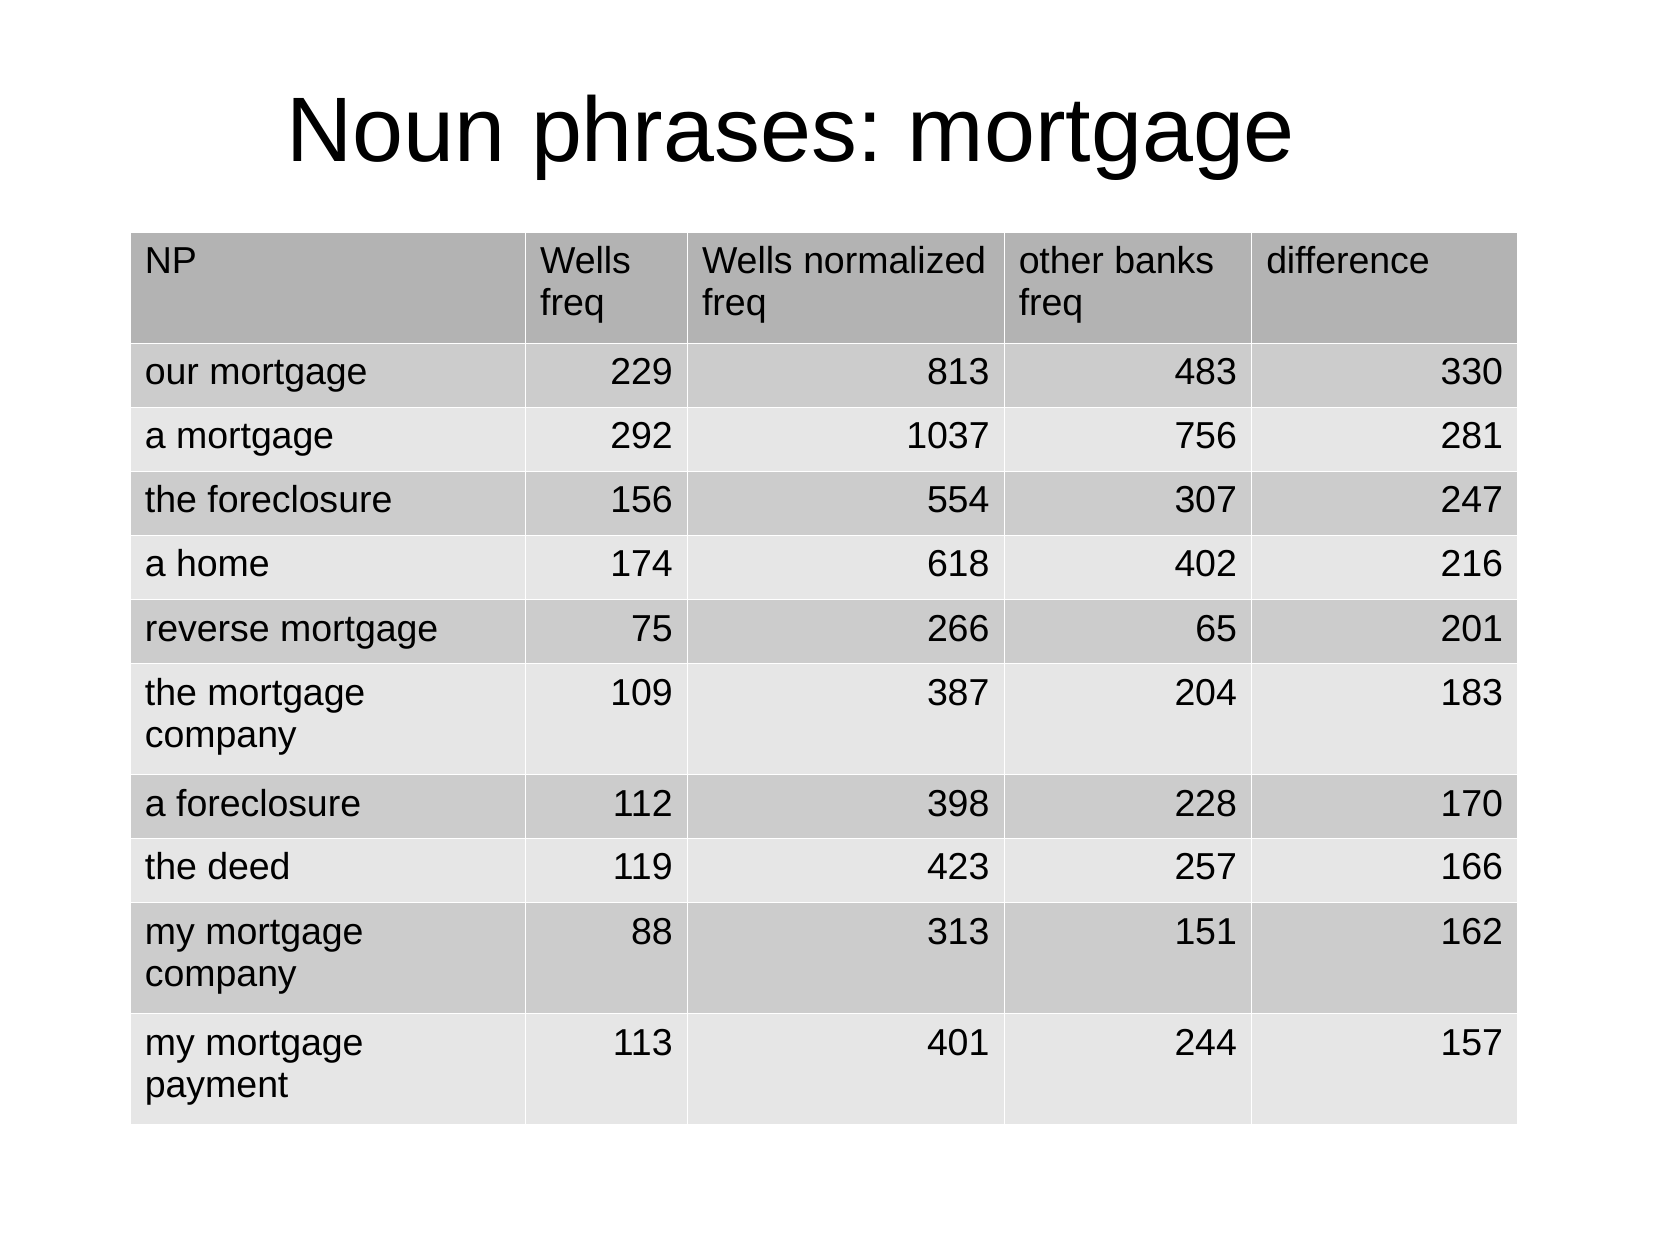

# Noun phrases: mortgage
| NP | Wells freq | Wells normalized freq | other banks freq | difference |
| --- | --- | --- | --- | --- |
| our mortgage | 229 | 813 | 483 | 330 |
| a mortgage | 292 | 1037 | 756 | 281 |
| the foreclosure | 156 | 554 | 307 | 247 |
| a home | 174 | 618 | 402 | 216 |
| reverse mortgage | 75 | 266 | 65 | 201 |
| the mortgage company | 109 | 387 | 204 | 183 |
| a foreclosure | 112 | 398 | 228 | 170 |
| the deed | 119 | 423 | 257 | 166 |
| my mortgage company | 88 | 313 | 151 | 162 |
| my mortgage payment | 113 | 401 | 244 | 157 |